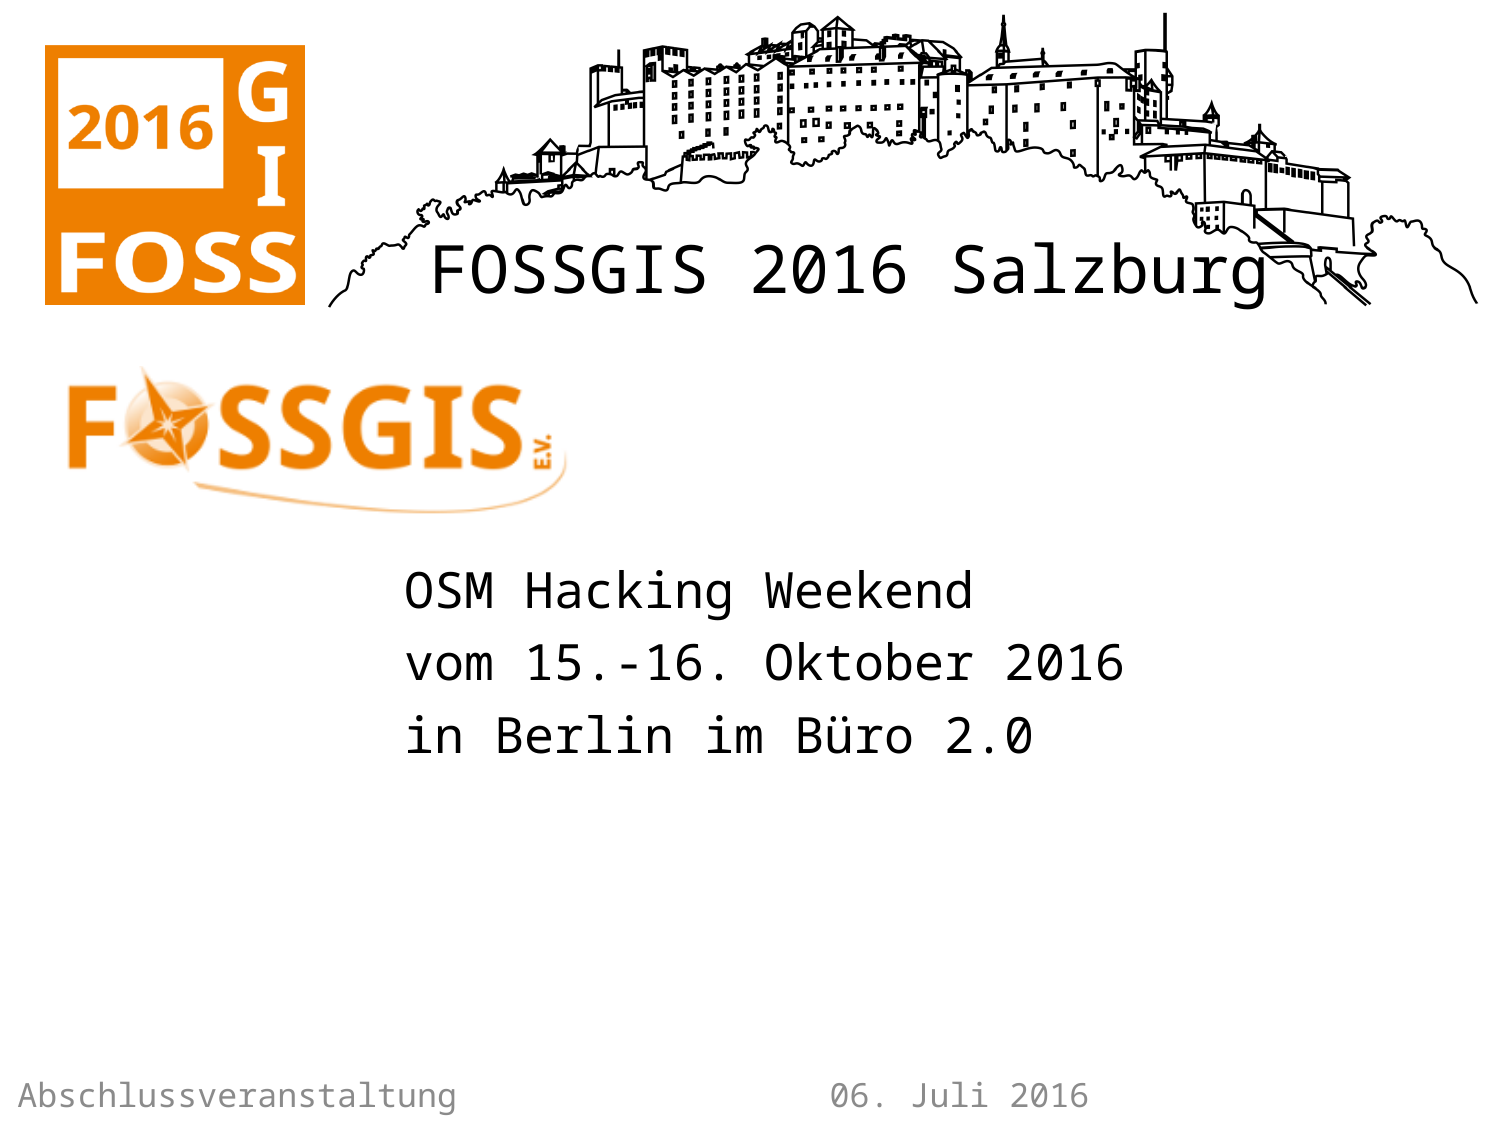

FOSSGIS 2016 Salzburg
OSM Hacking Weekend
vom 15.-16. Oktober 2016
in Berlin im Büro 2.0
# Abschlussveranstaltung						06. Juli 2016